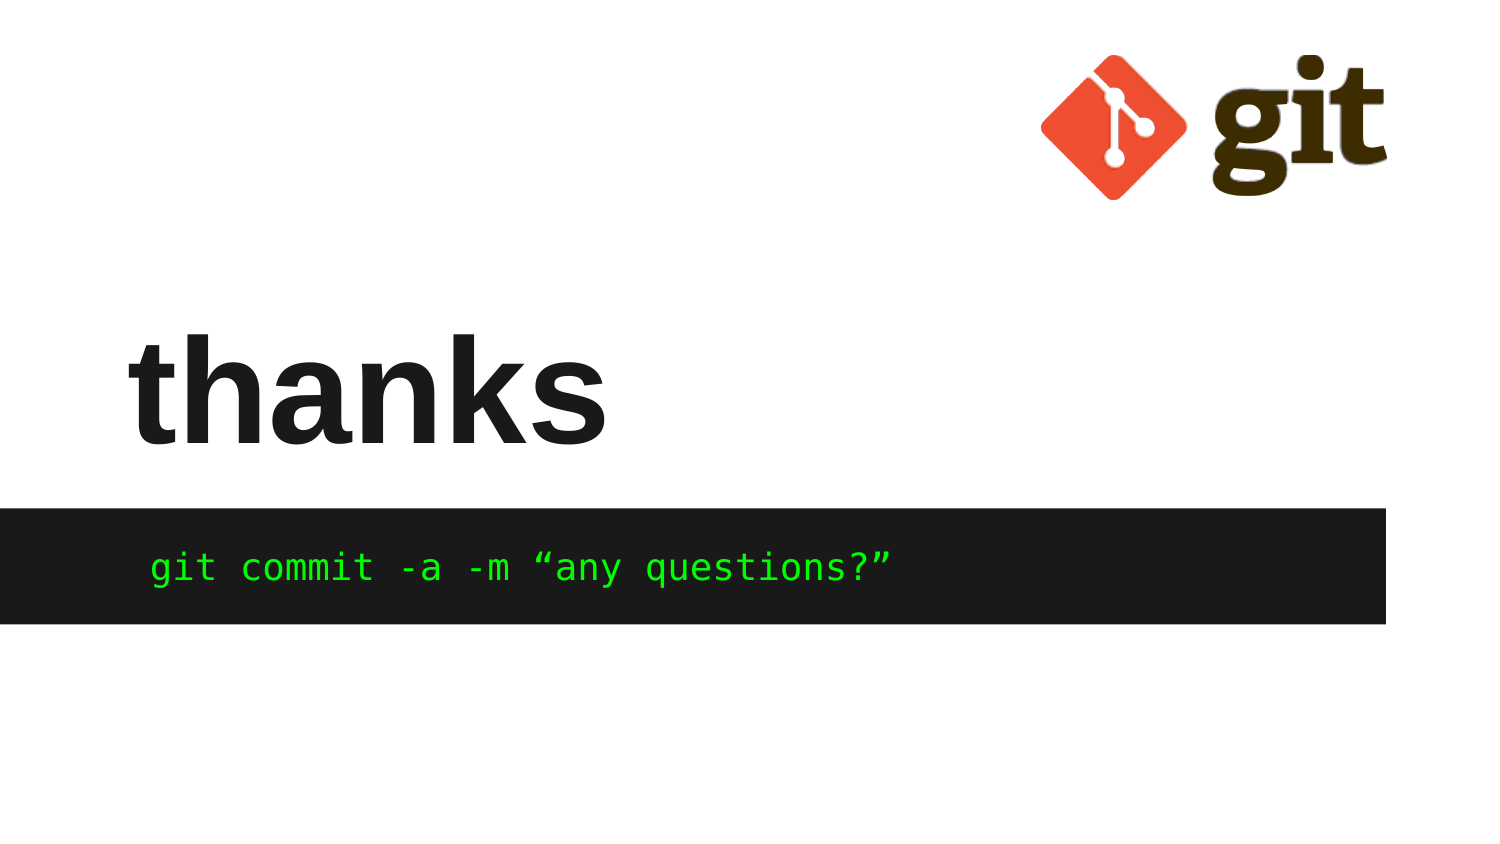

thanks
 git commit -a -m “any questions?”